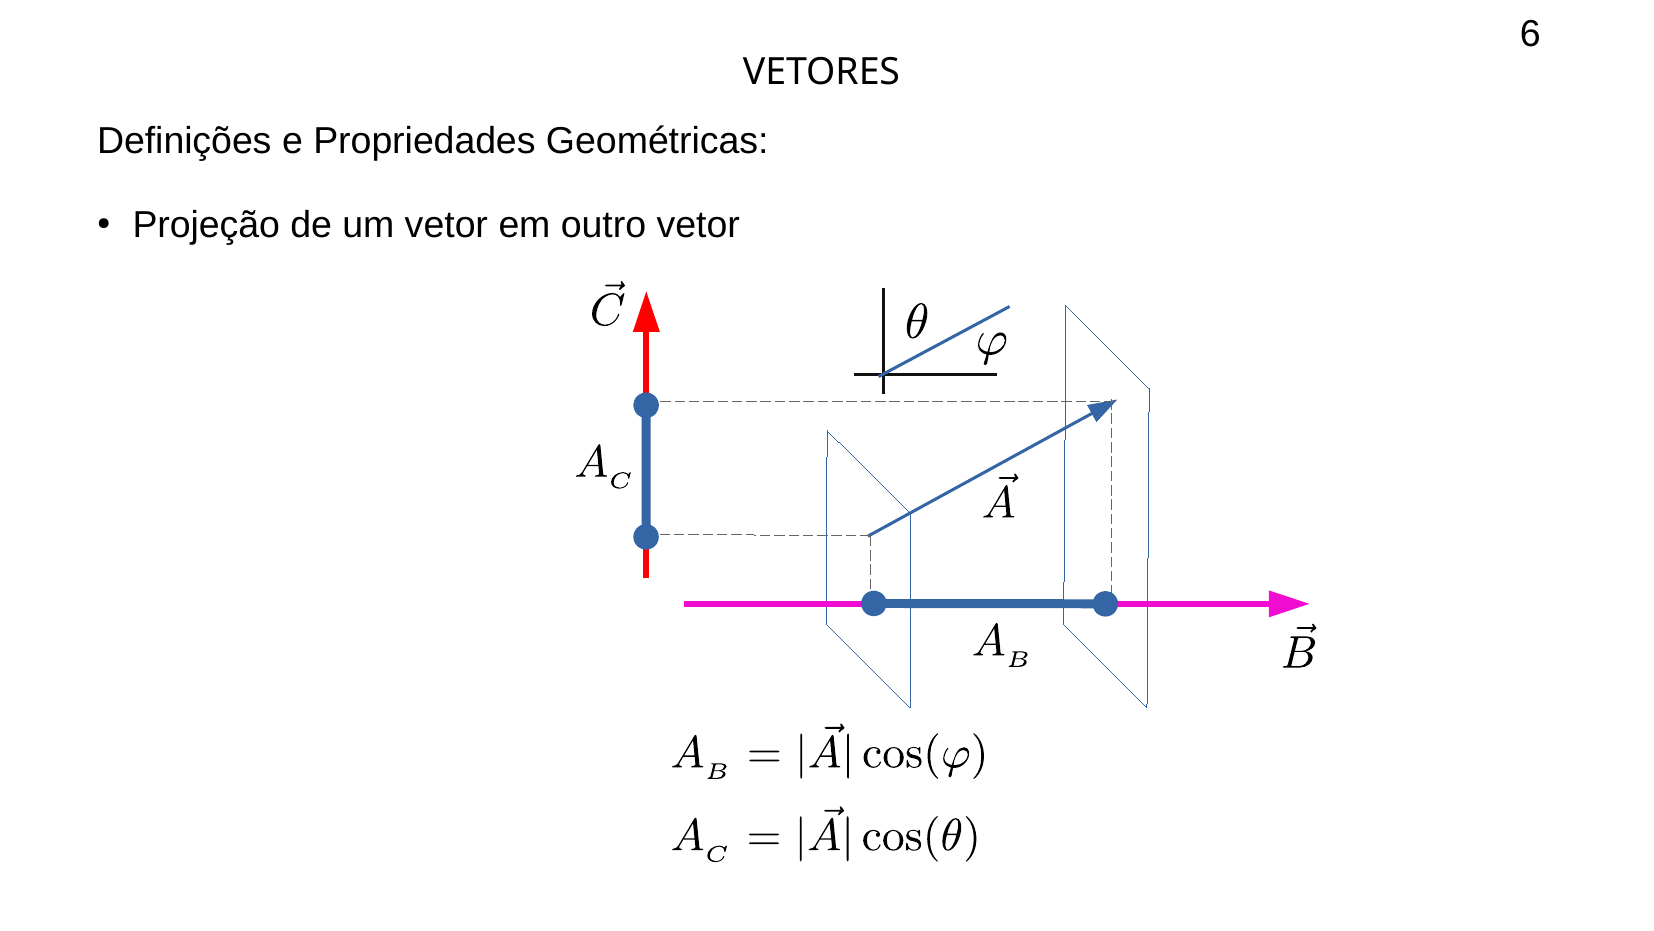

VETORES
Definições e Propriedades Geométricas:
Projeção de um vetor em outro vetor